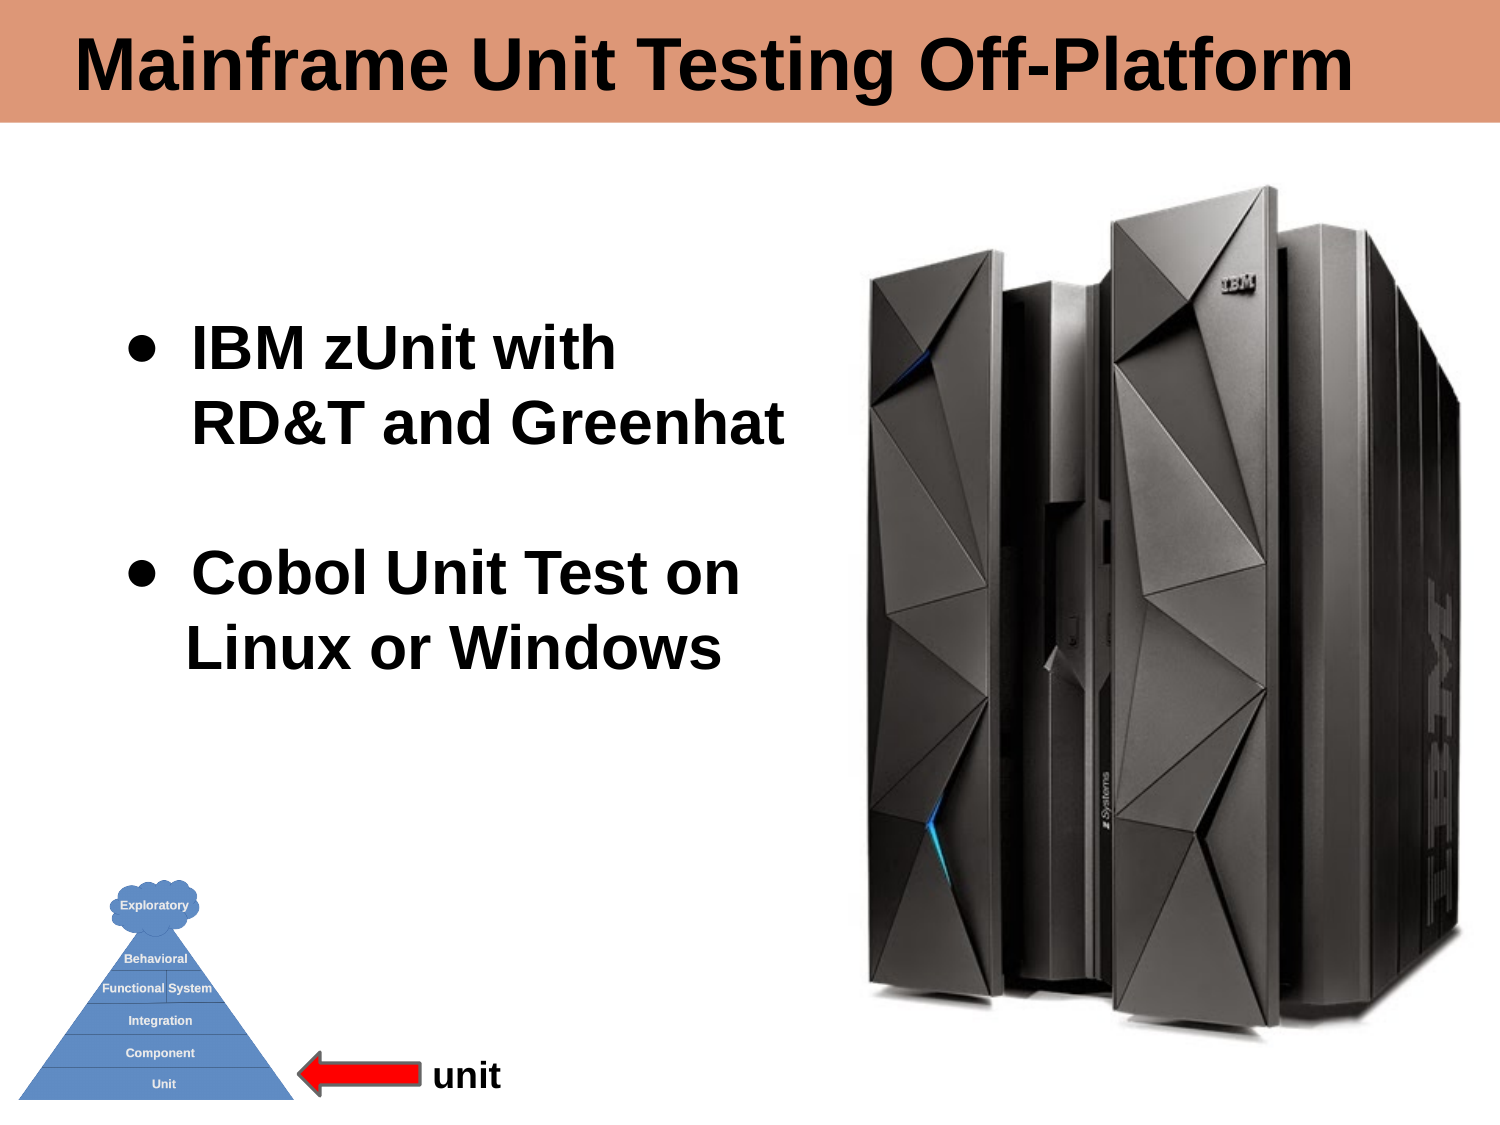

Mainframe Unit Testing Off-Platform
IBM zUnit with RD&T and Greenhat
Cobol Unit Test on
 Linux or Windows
unit